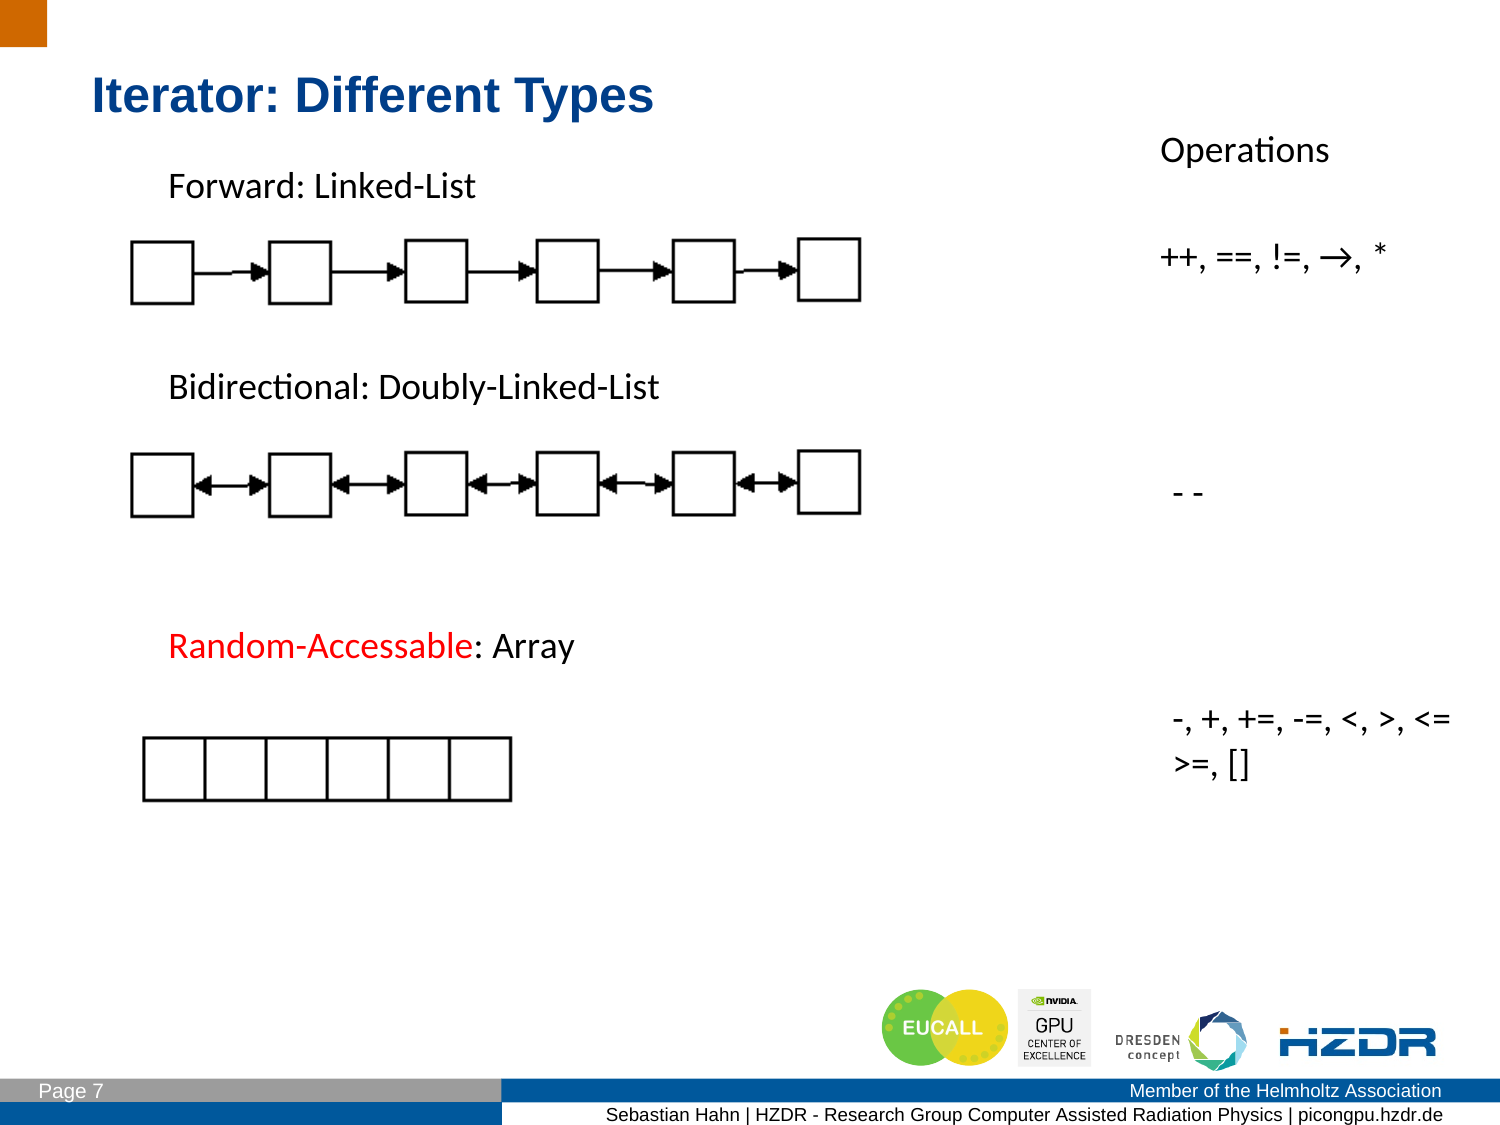

# Iterator: Different Types
Operations
Forward: Linked-List
++, ==, !=, →, *
Bidirectional: Doubly-Linked-List
- -
Random-Accessable: Array
-, +, +=, -=, <, >, <=
>=, []